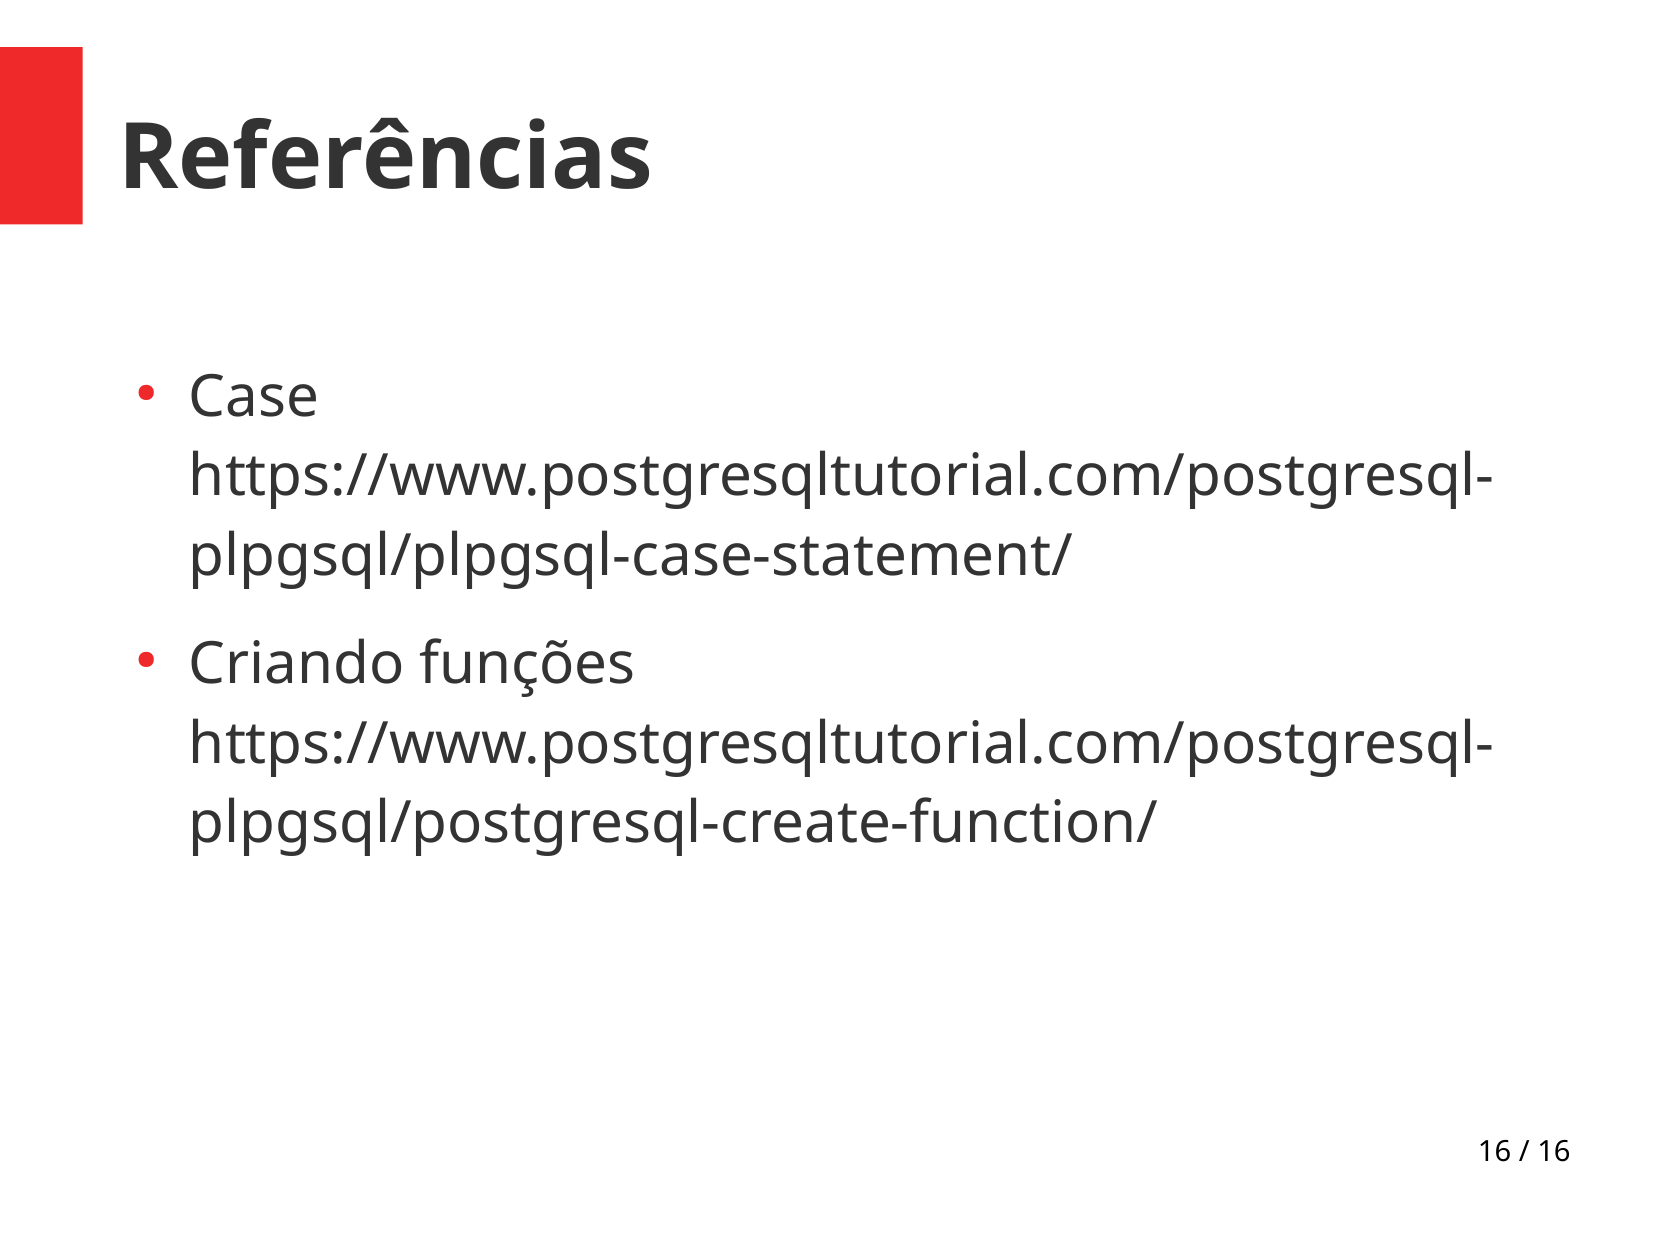

# Referências
Case https://www.postgresqltutorial.com/postgresql-plpgsql/plpgsql-case-statement/
Criando funções
https://www.postgresqltutorial.com/postgresql-plpgsql/postgresql-create-function/
16